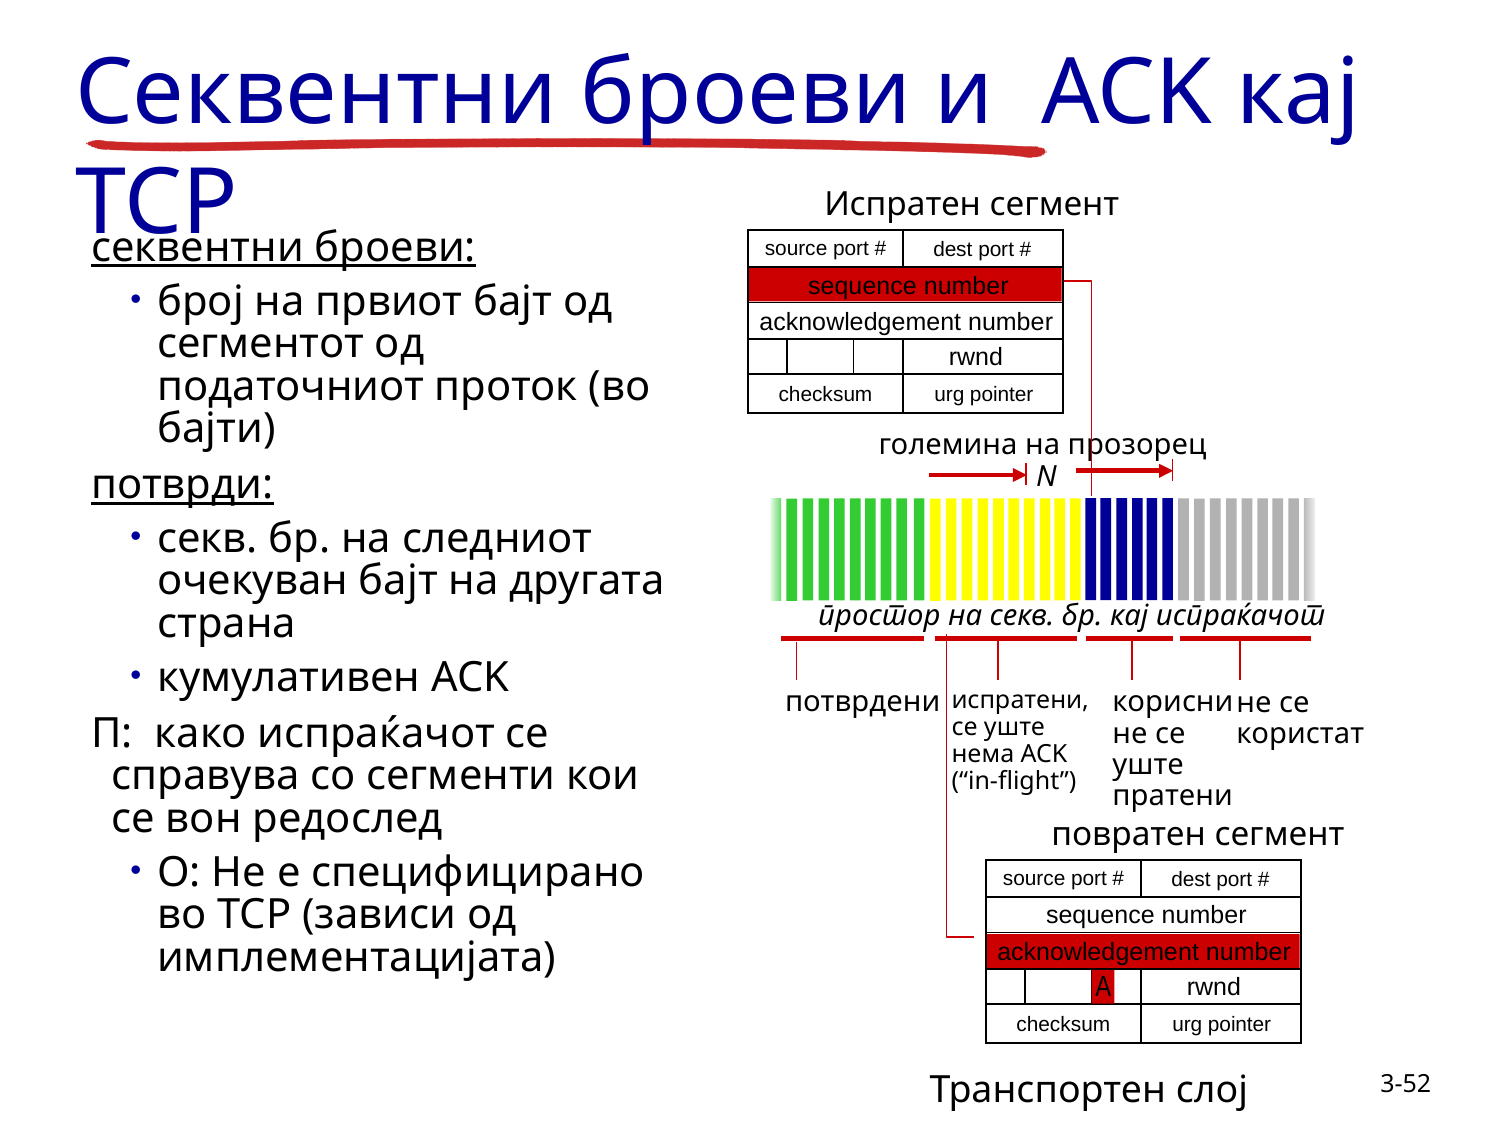

# Секвентни броеви и ACK кај TCP
Испратен сегмент
source port #
dest port #
sequence number
acknowledgement number
rwnd
checksum
urg pointer
секвентни броеви:
број на првиот бајт од сегментот од податочниот проток (во бајти)
потврди:
секв. бр. на следниот очекуван бајт на другата страна
кумулативен ACK
П: како испраќачот се справува со сегменти кои се вон редослед
О: Не е специфицирано во TCP (зависи од имплементацијата)
големина на прозорец
 N
простор на секв. бр. кај испраќачот
повратен сегмент
source port #
dest port #
sequence number
acknowledgement number
rwnd
checksum
urg pointer
потврдени
корисни
не се уште
пратени
испратени, се уште нема ACK
(“in-flight”)
не се користат
A
Транспортен слој